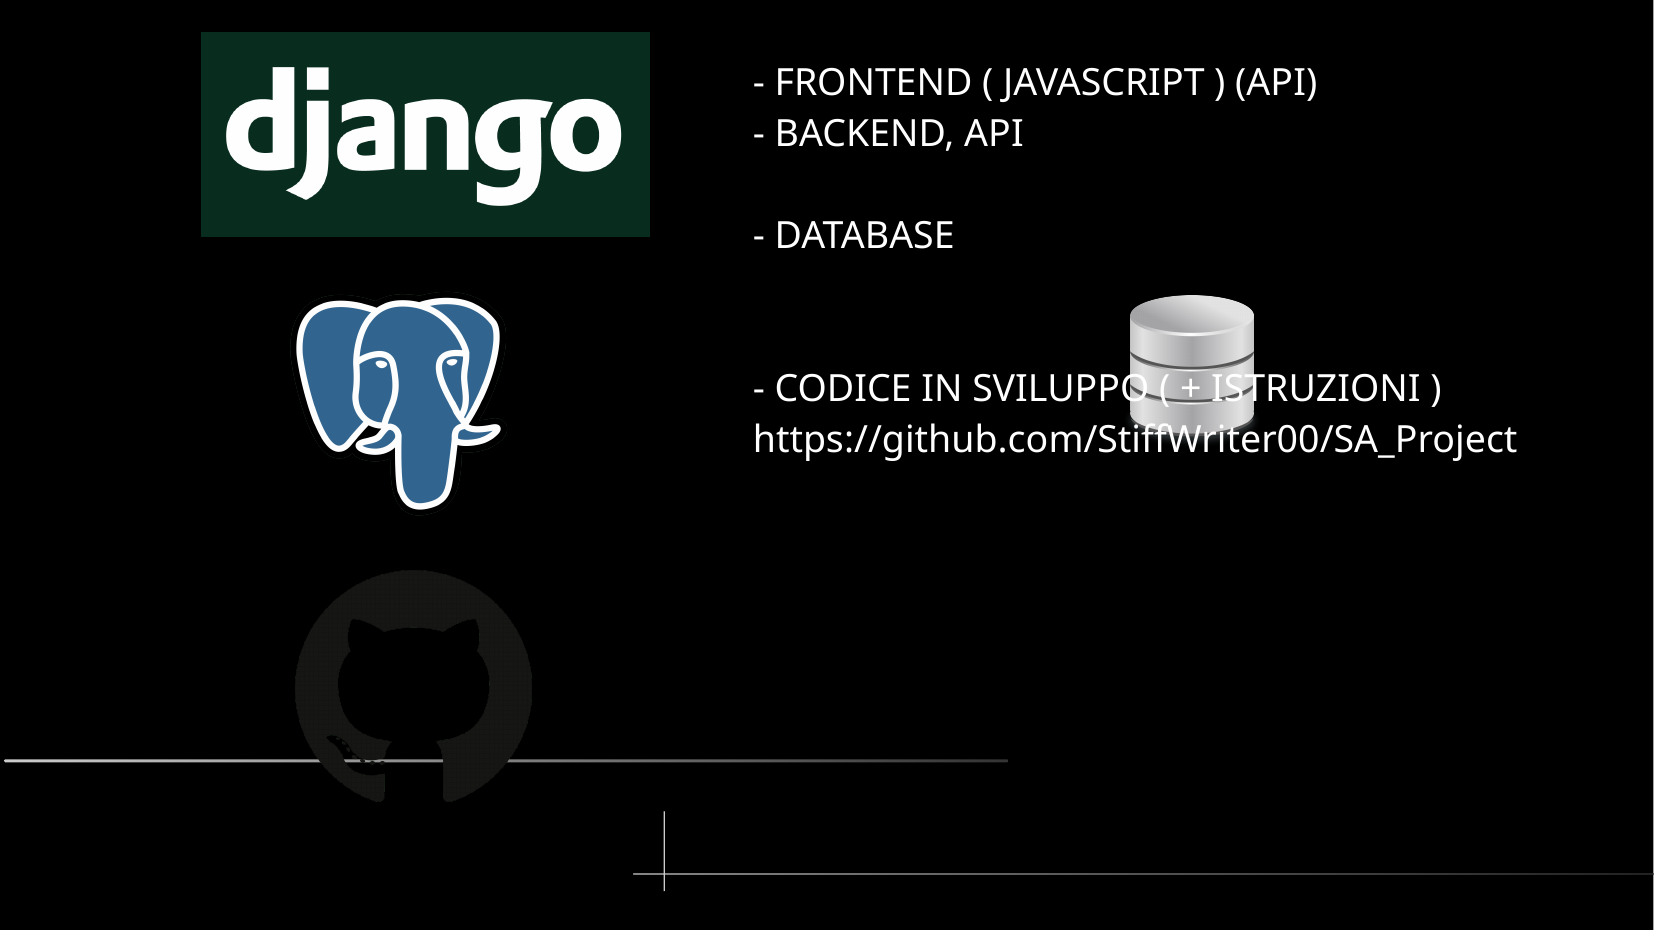

- FRONTEND ( JAVASCRIPT ) (API)
- BACKEND, API
- DATABASE
- CODICE IN SVILUPPO ( + ISTRUZIONI )
https://github.com/StiffWriter00/SA_Project